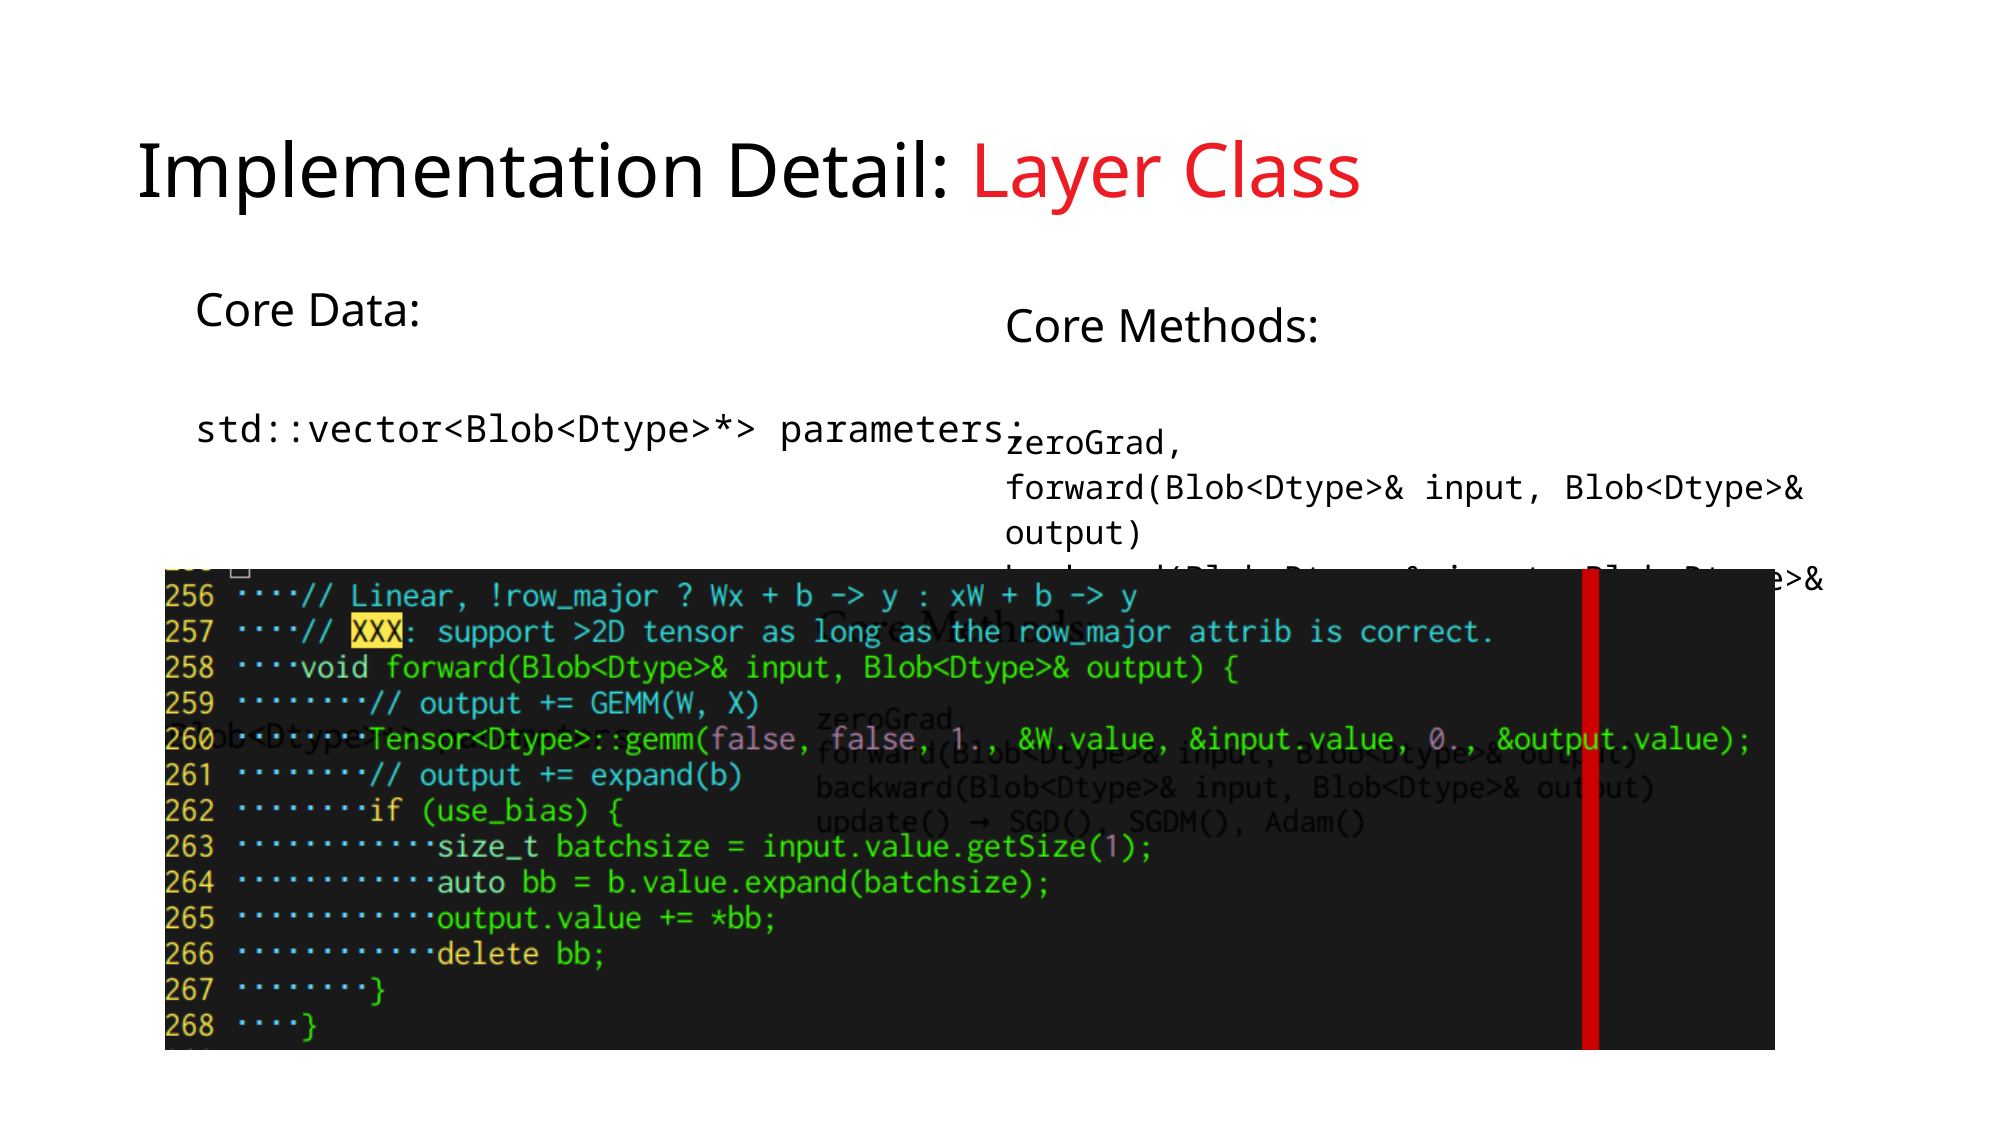

# Implementation Detail: Layer Class
Core Methods:
zeroGrad,
forward(Blob<Dtype>& input, Blob<Dtype>& output)
backward(Blob<Dtype>& input, Blob<Dtype>& output)
update() → SGD(), SGDM(), Adam()
Core Data:
std::vector<Blob<Dtype>*> parameters;